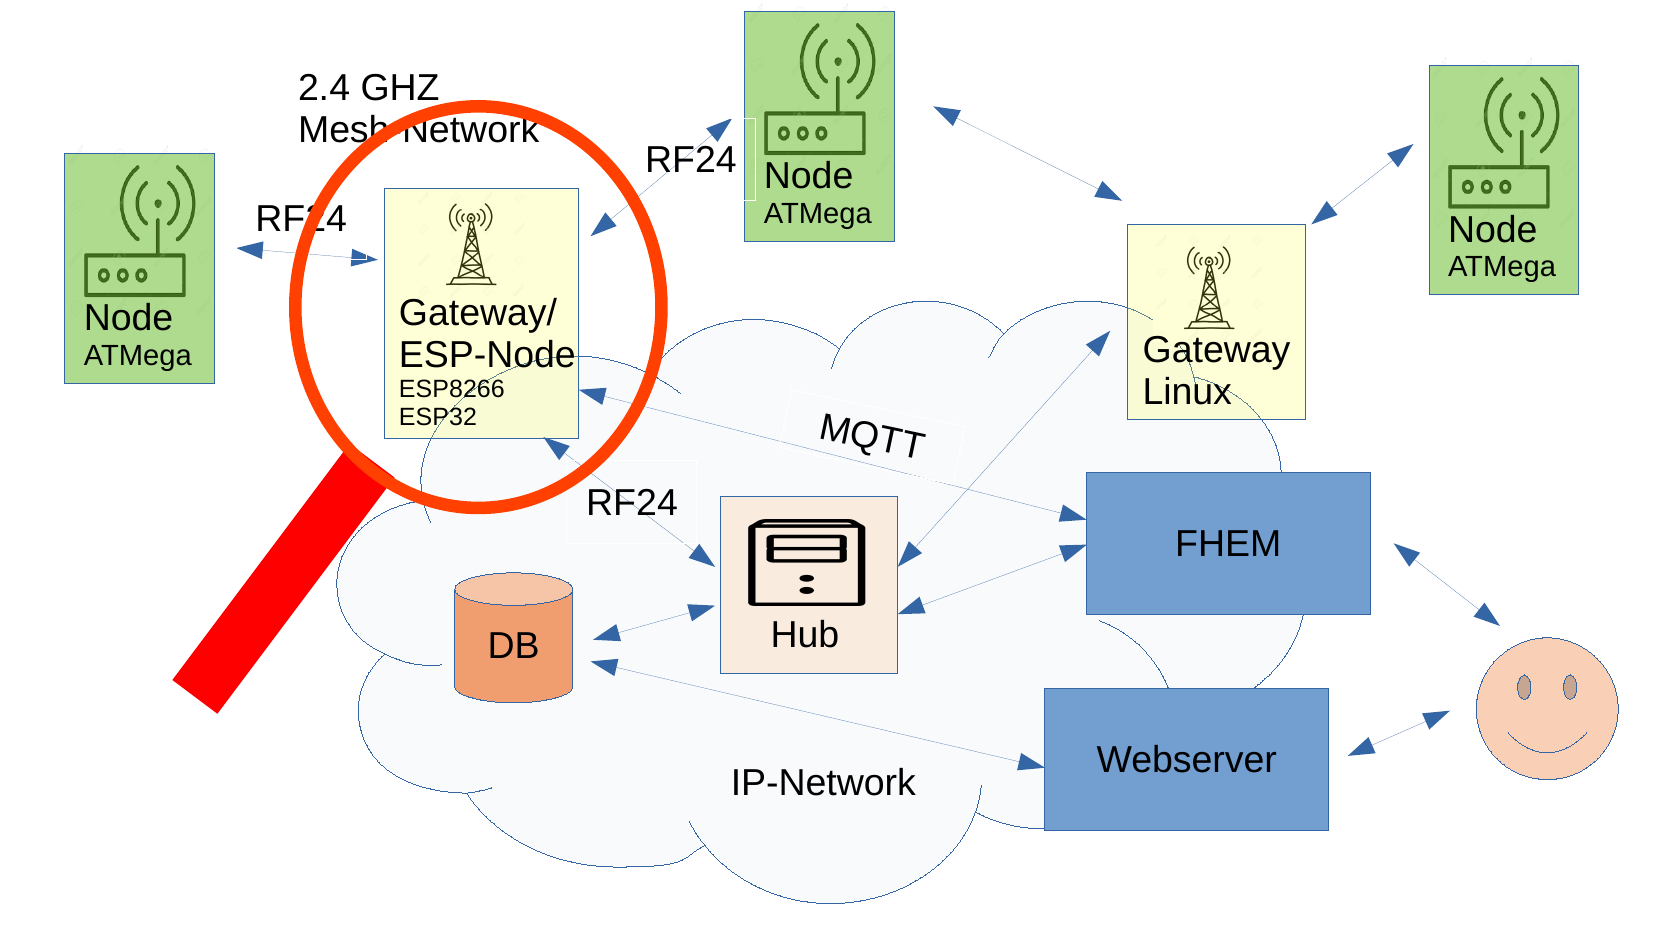

Node
ATMega
Node
ATMega
2.4 GHZ
Mesh-Network
RF24
Node
ATMega
RF24
Gateway/
ESP-Node
ESP8266
ESP32
Gateway
Linux
MQTT
RF24
FHEM
Hub
DB
Webserver
IP-Network